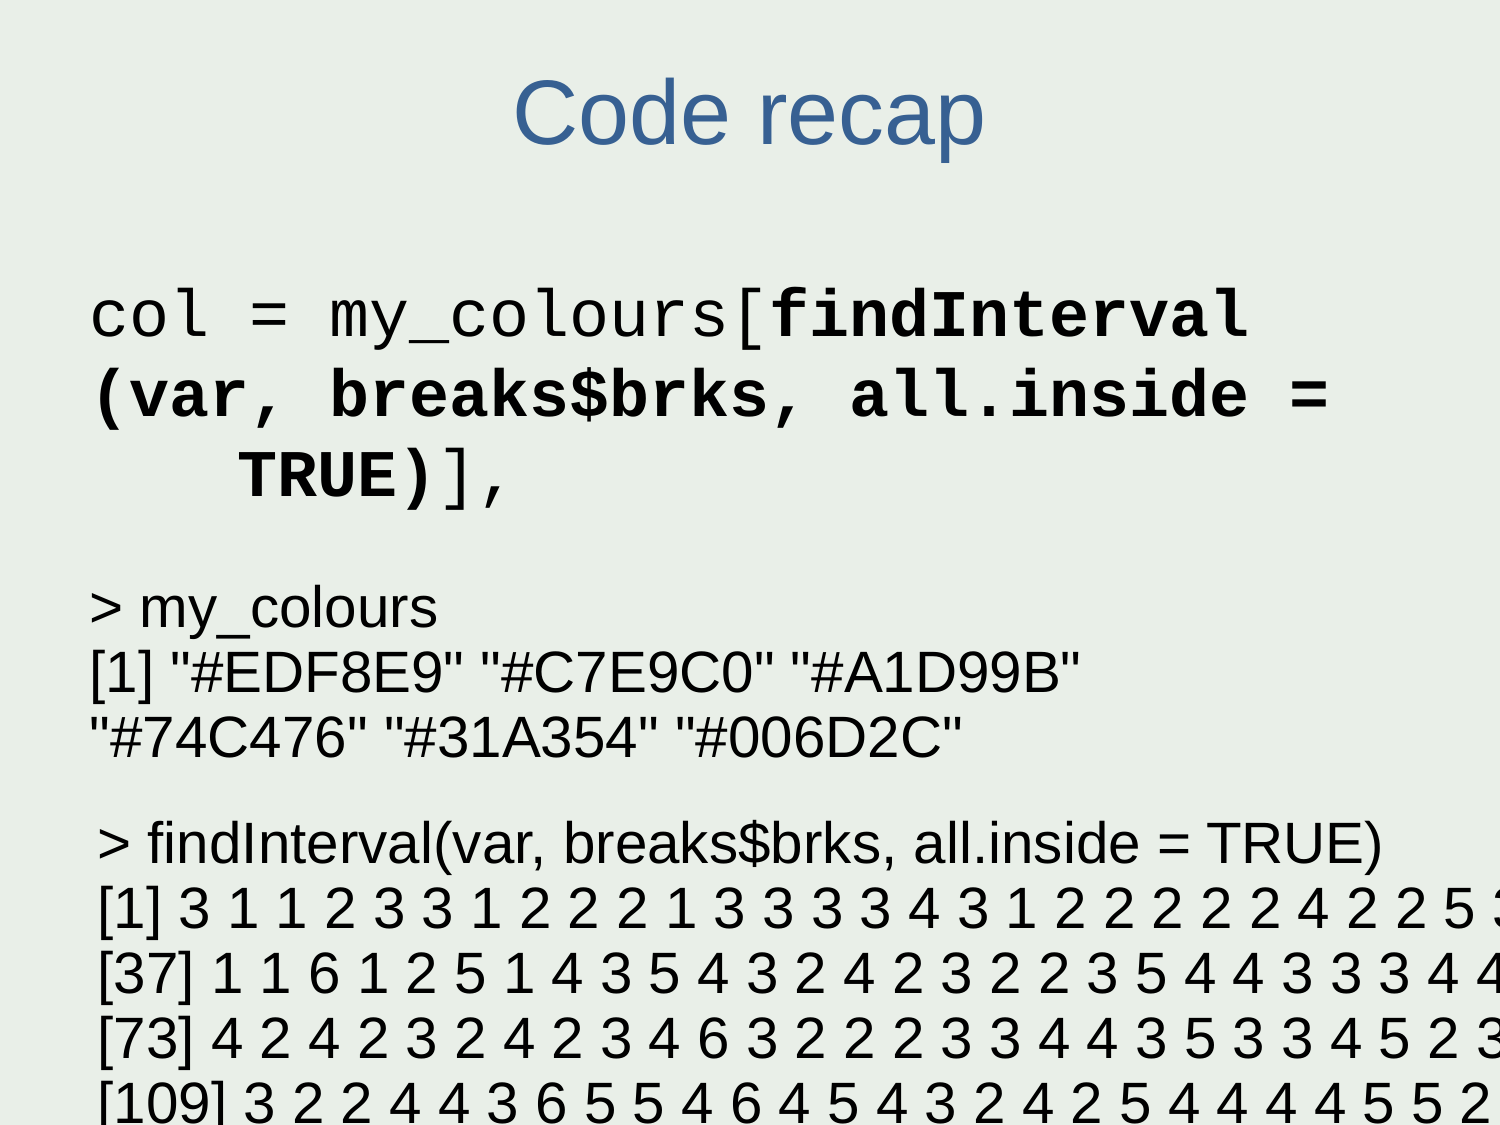

Code recap
col = my_colours[findInterval 	(var, breaks$brks, all.inside = 		TRUE)],
> my_colours
[1] "#EDF8E9" "#C7E9C0" "#A1D99B" "#74C476" "#31A354" "#006D2C"
> findInterval(var, breaks$brks, all.inside = TRUE)
[1] 3 1 1 2 3 3 1 2 2 2 1 3 3 3 3 4 3 1 2 2 2 2 2 4 2 2 5 3 3 3 4 5 5 4 5 2
[37] 1 1 6 1 2 5 1 4 3 5 4 3 2 4 2 3 2 2 3 5 4 4 3 3 3 4 4 3 3 3 2 3 3 3 3 2
[73] 4 2 4 2 3 2 4 2 3 4 6 3 2 2 2 3 3 4 4 3 5 3 3 4 5 2 3 2 3 2 2 2 2 4 2 2
[109] 3 2 2 4 4 3 6 5 5 4 6 4 5 4 3 2 4 2 5 4 4 4 4 5 5 2 2 4 4 6 5 5 5 4 3 4
[145] 5 3 3 6 5 6 2 6 6 3 6 2 2 3 2 4 2 2 4 3 3 4 5 5 2 5 3 4 6 6 4 4 3 5 2 5
[181] 3 4 4 3 4 4 5 5 5 3 3 4 5 5 2 2 1 4 3 4 5 6 3 4 6 5 4 3 3 5 5 3 3 4 5 5
[217] 4 2 1 1 3 3 5 4 5 6 6 6 3 2 3 3 4 4 3 6 6 2 3 4 4 2 3 3 3 2 3 4 4 3 4 4
[253] 5 4 3 2 5 5 3 2 3 3 3 3 4 3 2 2 2 3 3 3 4 5 4 3 5 2 1 2 1 1 1 1 1 1 1 1
[289] 5 1 1 1 1 3 4 2 4 2